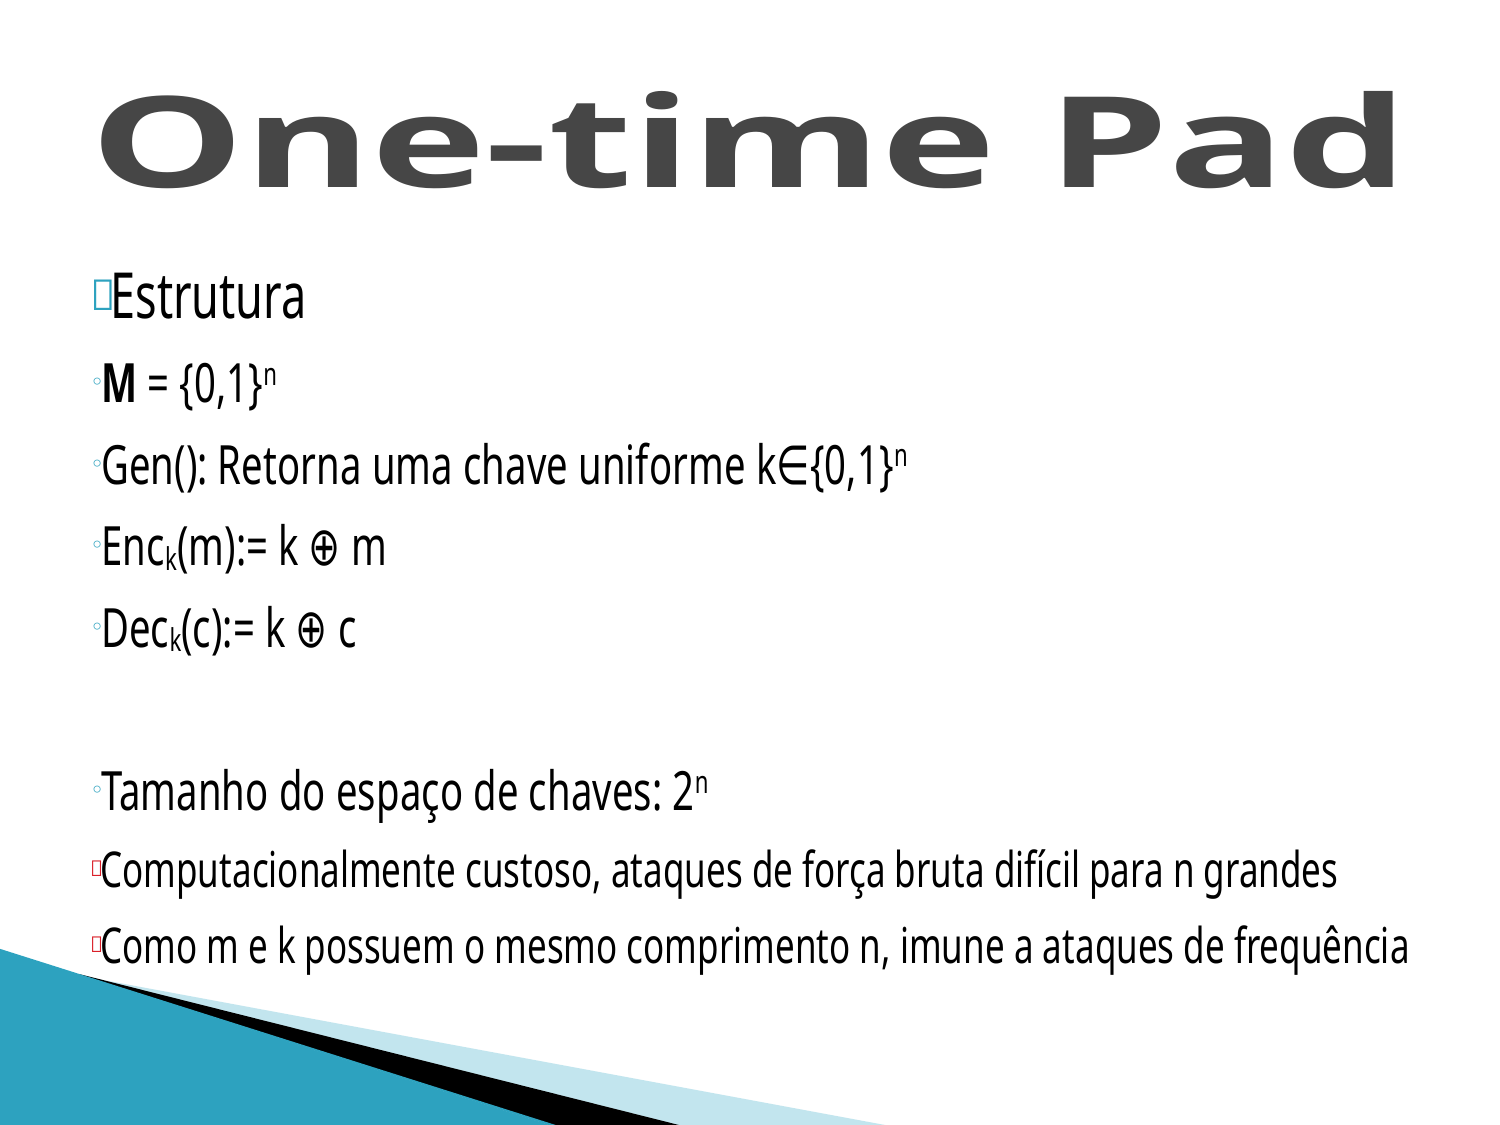

One-time Pad
Estrutura
M = {0,1}n
Gen(): Retorna uma chave uniforme k∈{0,1}n
Enck(m):= k ⊕ m
Deck(c):= k ⊕ c
Tamanho do espaço de chaves: 2n
Computacionalmente custoso, ataques de força bruta difícil para n grandes
Como m e k possuem o mesmo comprimento n, imune a ataques de frequência